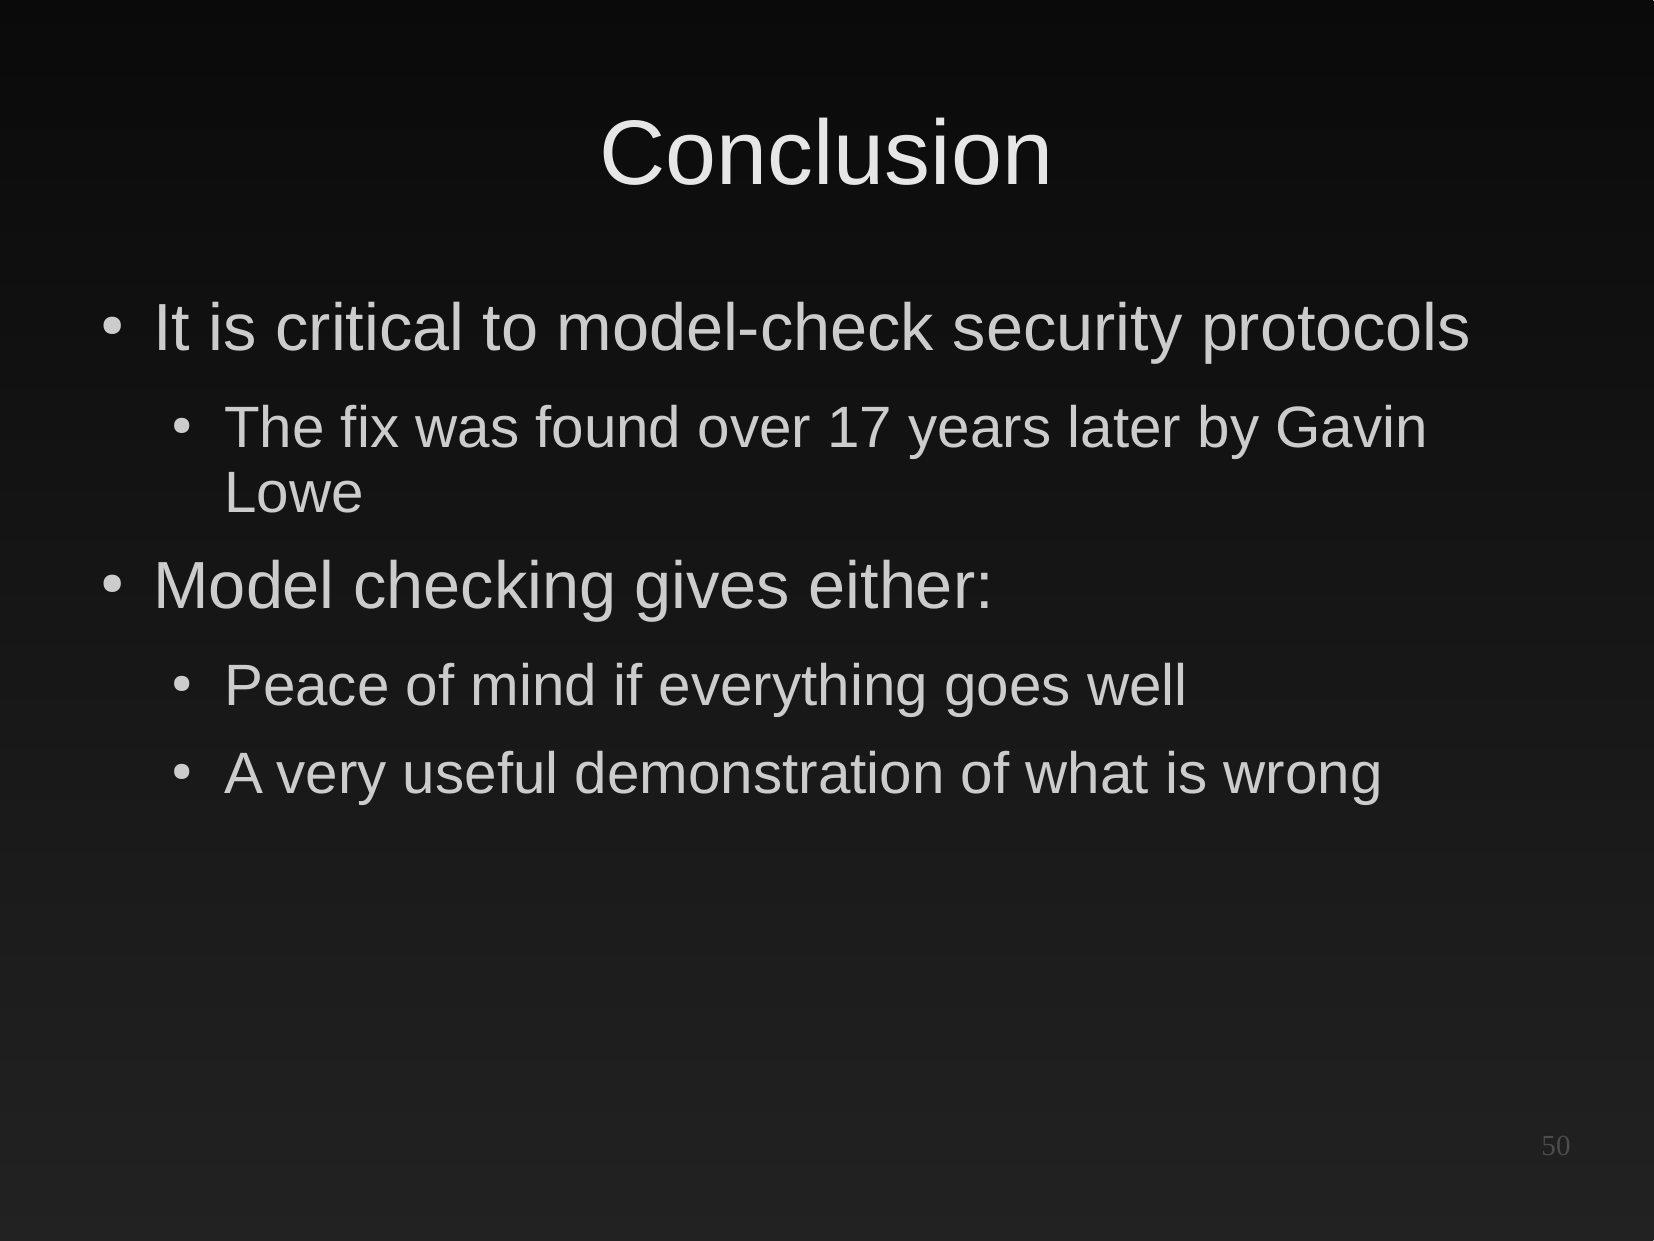

# Conclusion
It is critical to model-check security protocols
The fix was found over 17 years later by Gavin Lowe
Model checking gives either:
Peace of mind if everything goes well
A very useful demonstration of what is wrong
50